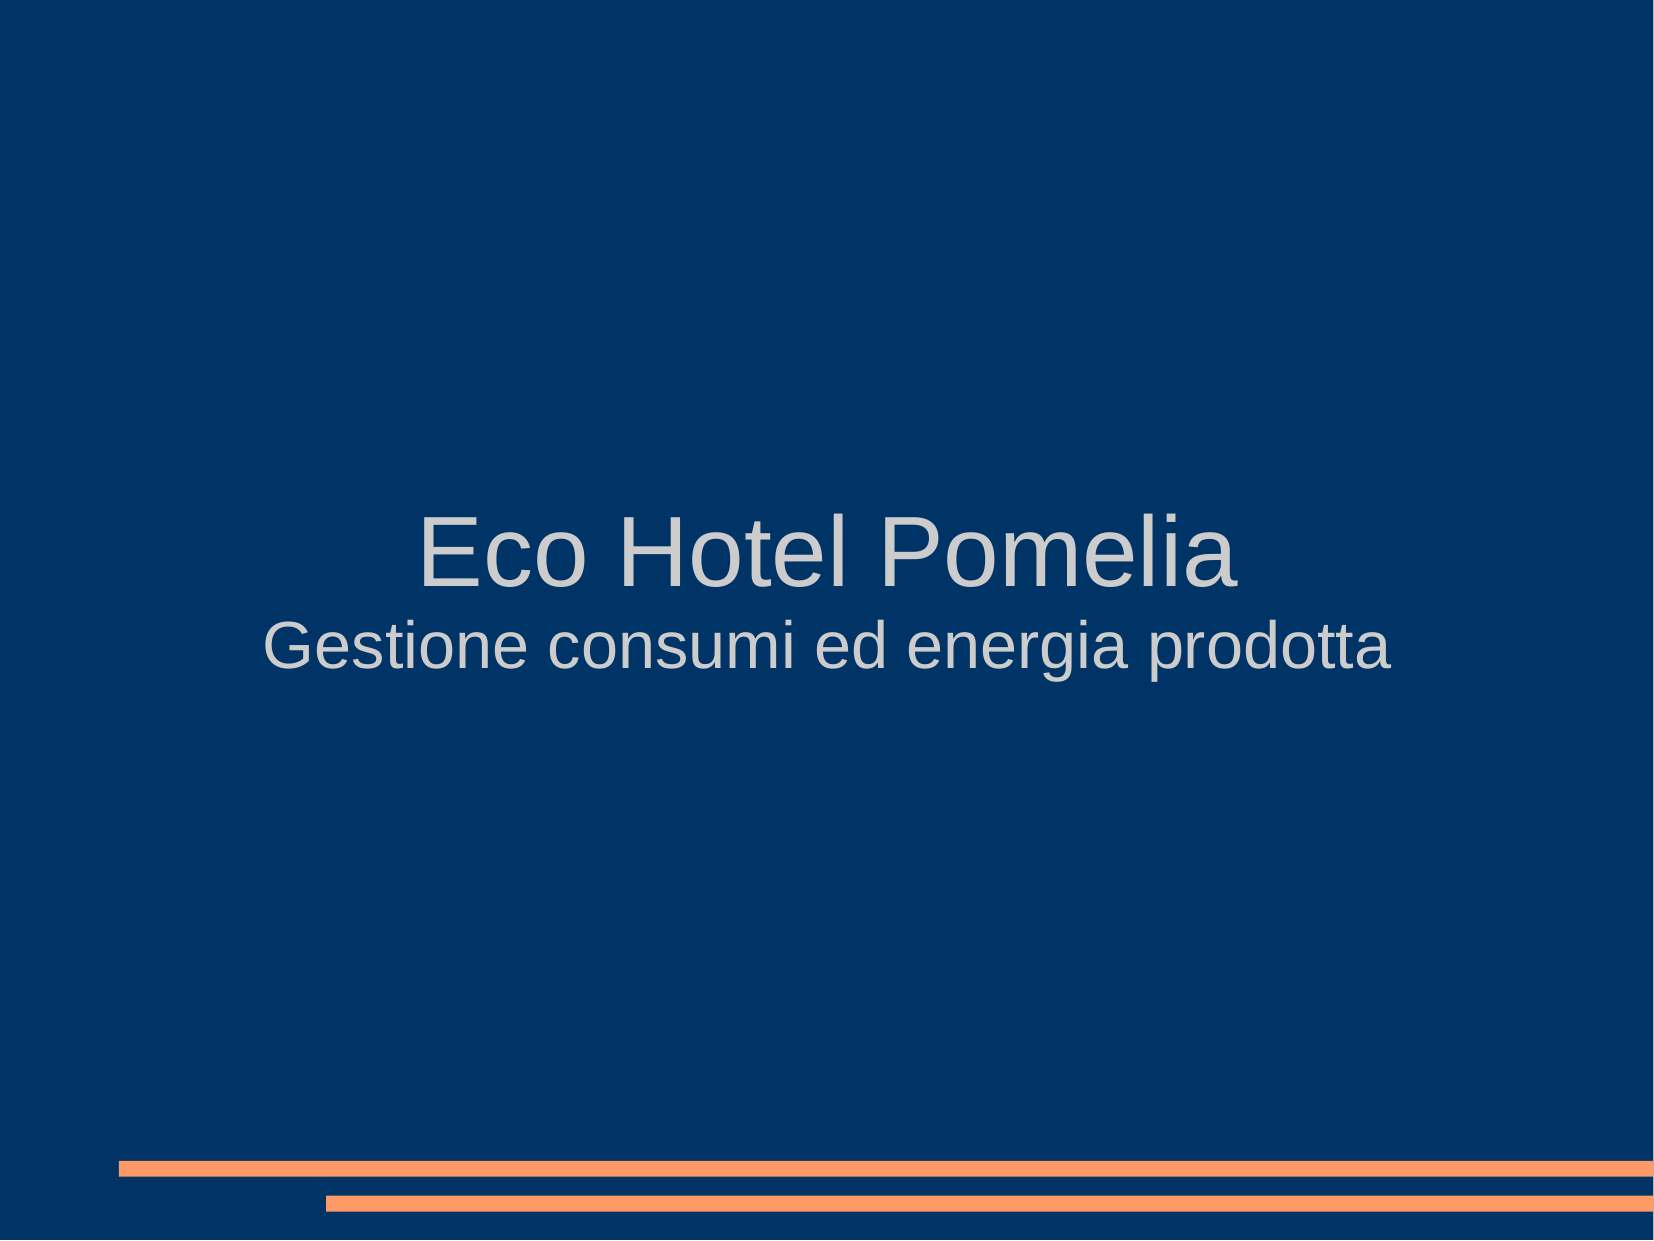

# Eco Hotel Pomelia
Gestione consumi ed energia prodotta